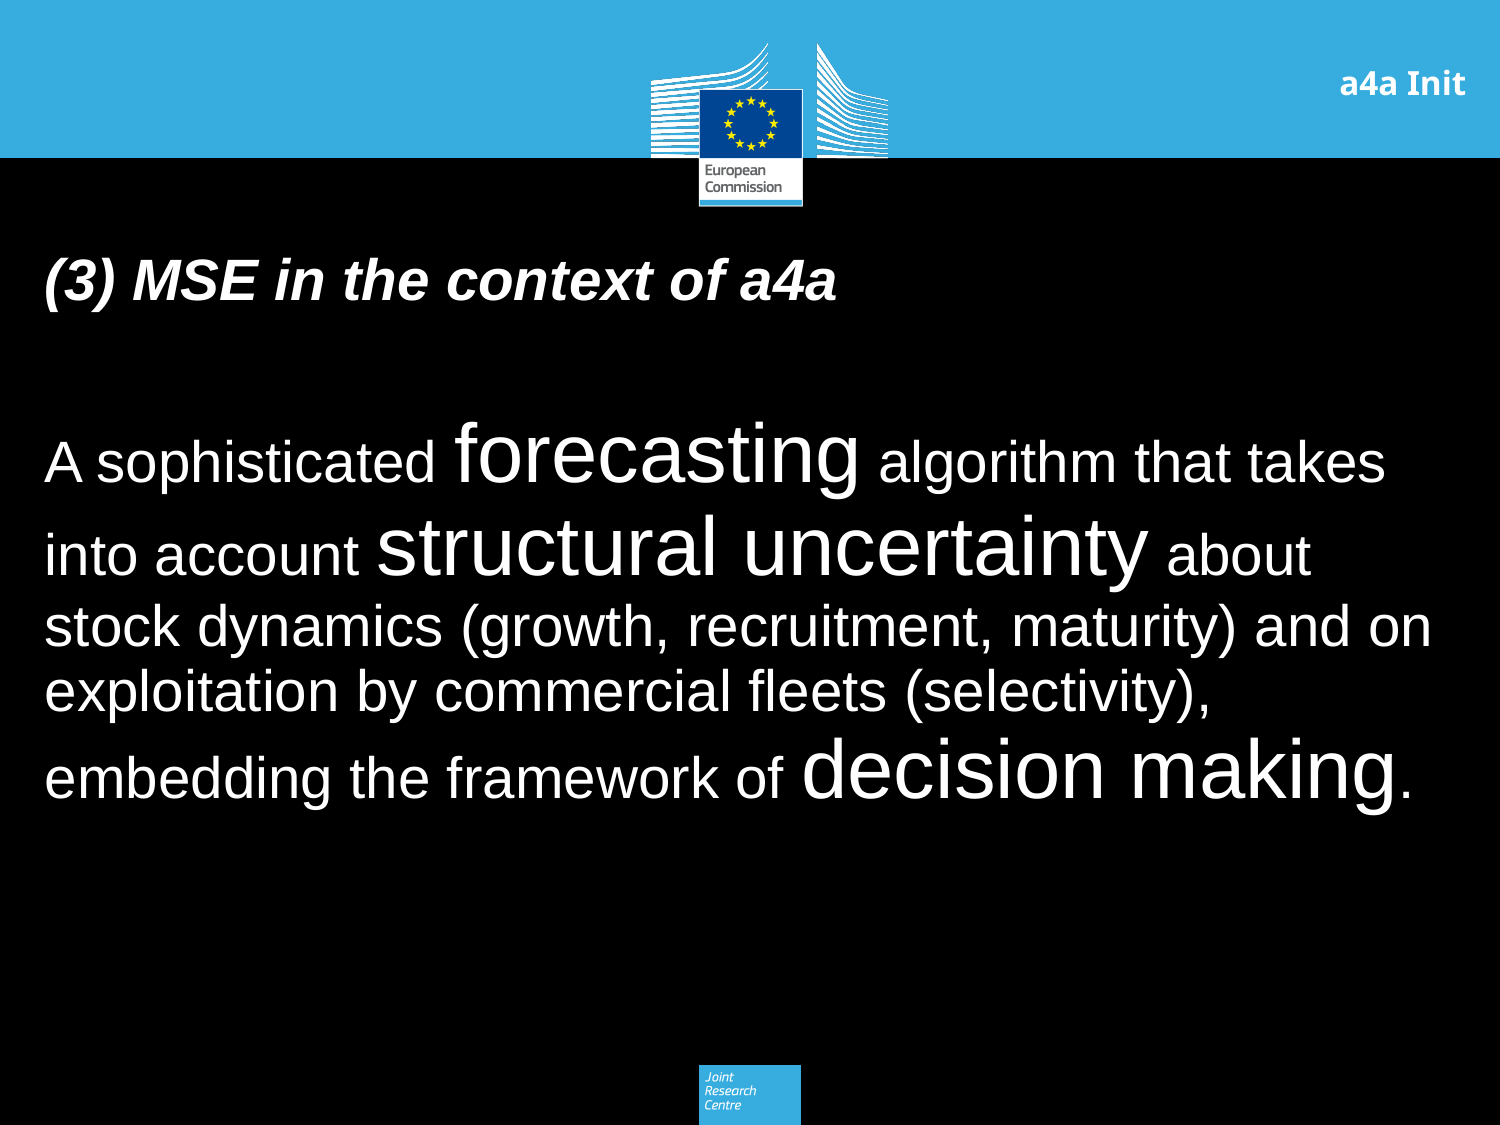

# a4a Init
(3) MSE in the context of a4a
A sophisticated forecasting algorithm that takes into account structural uncertainty about stock dynamics (growth, recruitment, maturity) and on exploitation by commercial fleets (selectivity), embedding the framework of decision making.